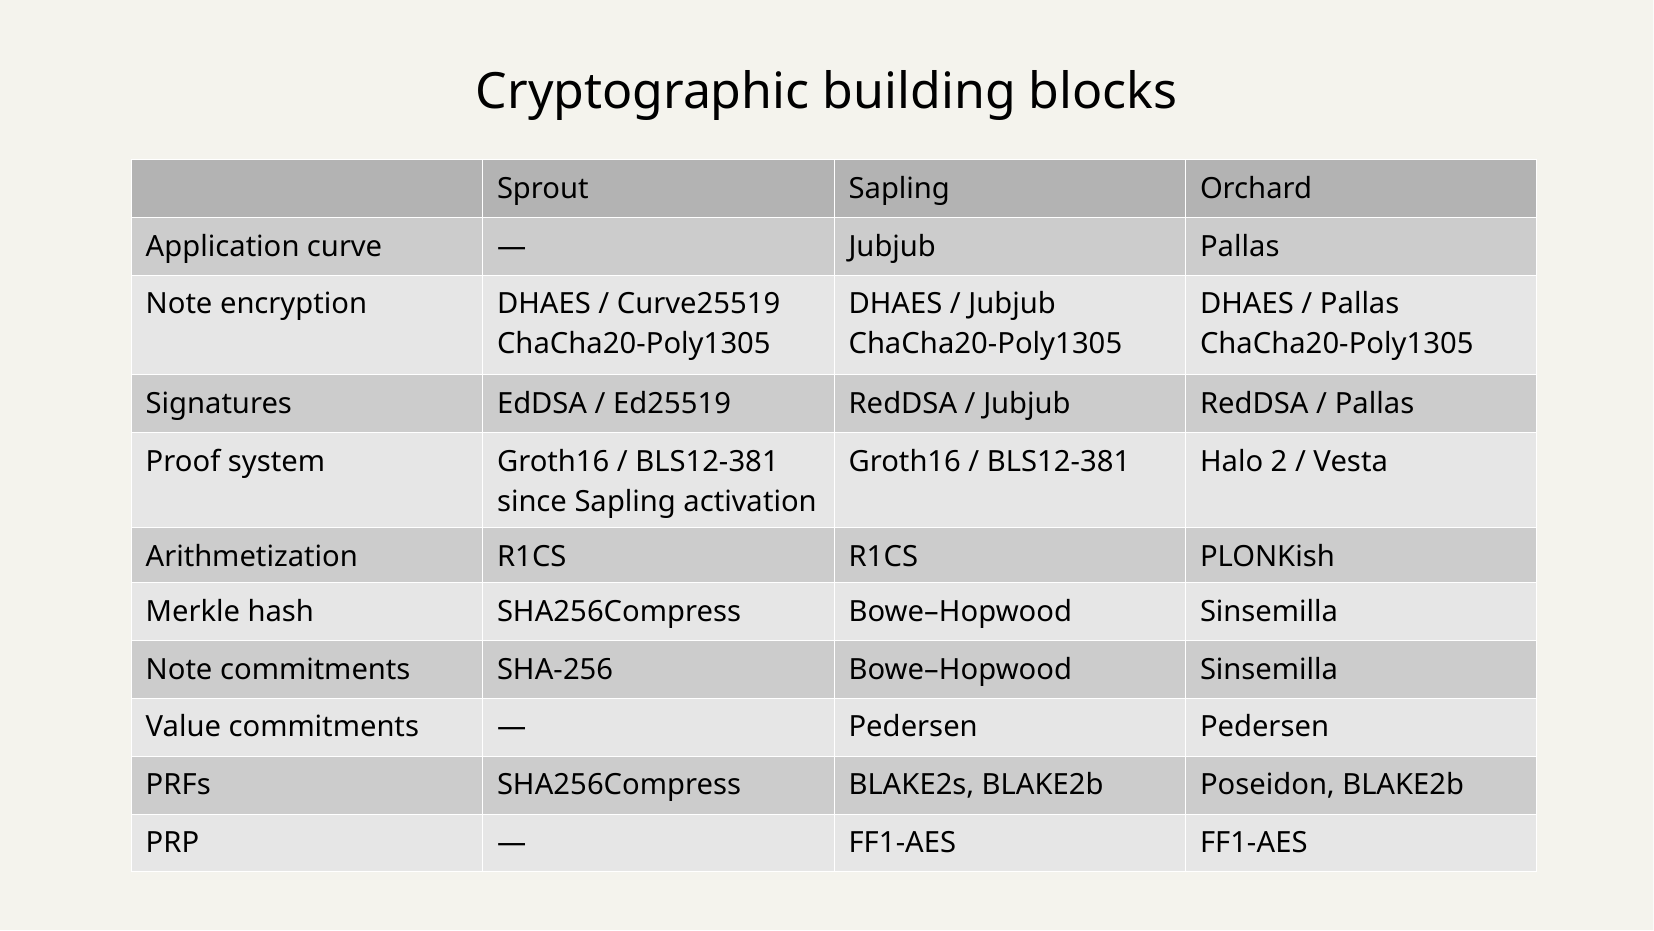

# Cryptographic building blocks
| | Sprout | Sapling | Orchard |
| --- | --- | --- | --- |
| Application curve | — | Jubjub | Pallas |
| Note encryption | DHAES / Curve25519 ChaCha20-Poly1305 | DHAES / Jubjub ChaCha20-Poly1305 | DHAES / Pallas ChaCha20-Poly1305 |
| Signatures | EdDSA / Ed25519 | RedDSA / Jubjub | RedDSA / Pallas |
| Proof system | Groth16 / BLS12-381 since Sapling activation | Groth16 / BLS12-381 | Halo 2 / Vesta |
| Arithmetization | R1CS | R1CS | PLONKish |
| Merkle hash | SHA256Compress | Bowe–Hopwood | Sinsemilla |
| Note commitments | SHA-256 | Bowe–Hopwood | Sinsemilla |
| Value commitments | — | Pedersen | Pedersen |
| PRFs | SHA256Compress | BLAKE2s, BLAKE2b | Poseidon, BLAKE2b |
| PRP | — | FF1-AES | FF1-AES |